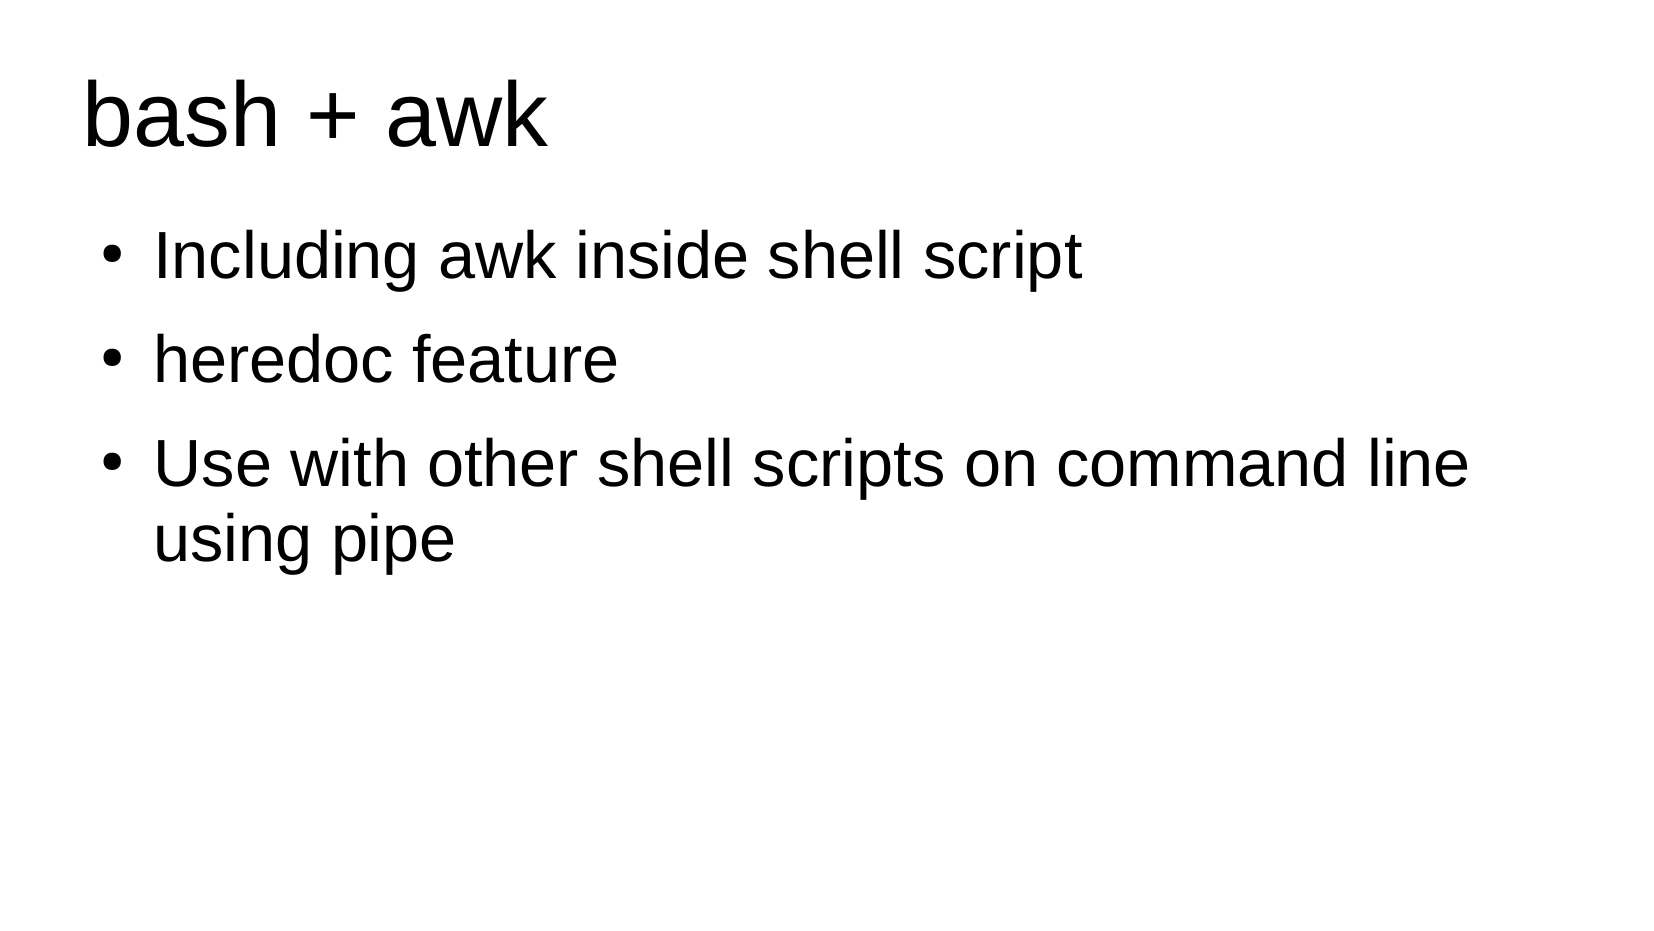

# bash + awk
Including awk inside shell script
heredoc feature
Use with other shell scripts on command line using pipe